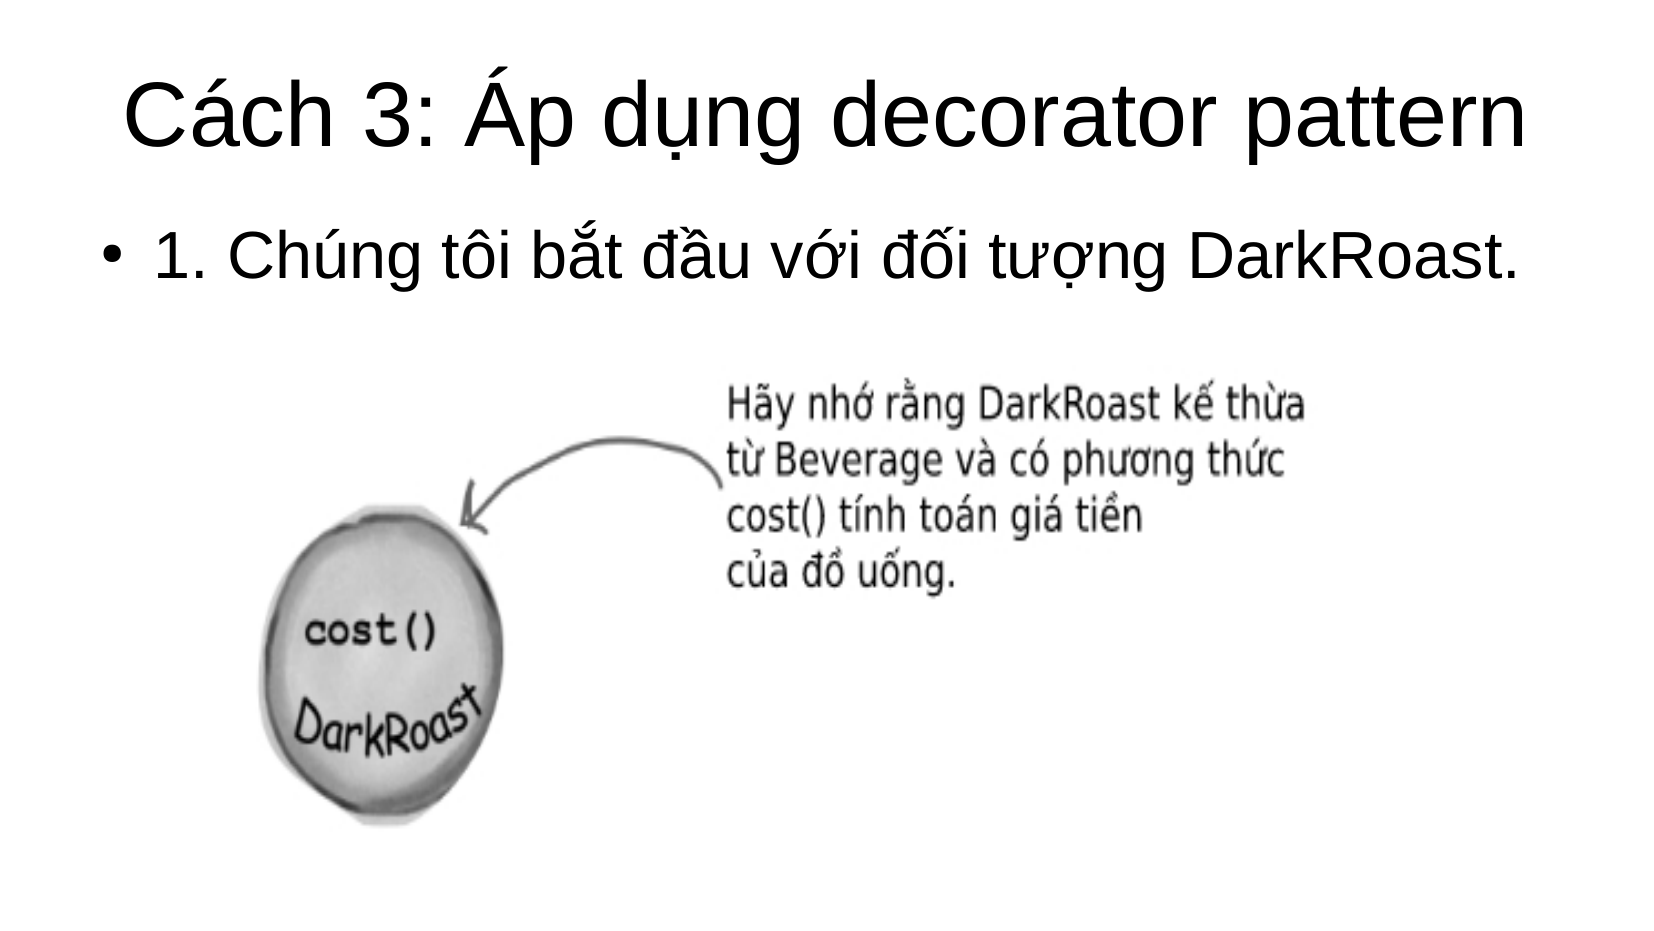

# Cách 3: Áp dụng decorator pattern
1. Chúng tôi bắt đầu với đối tượng DarkRoast.